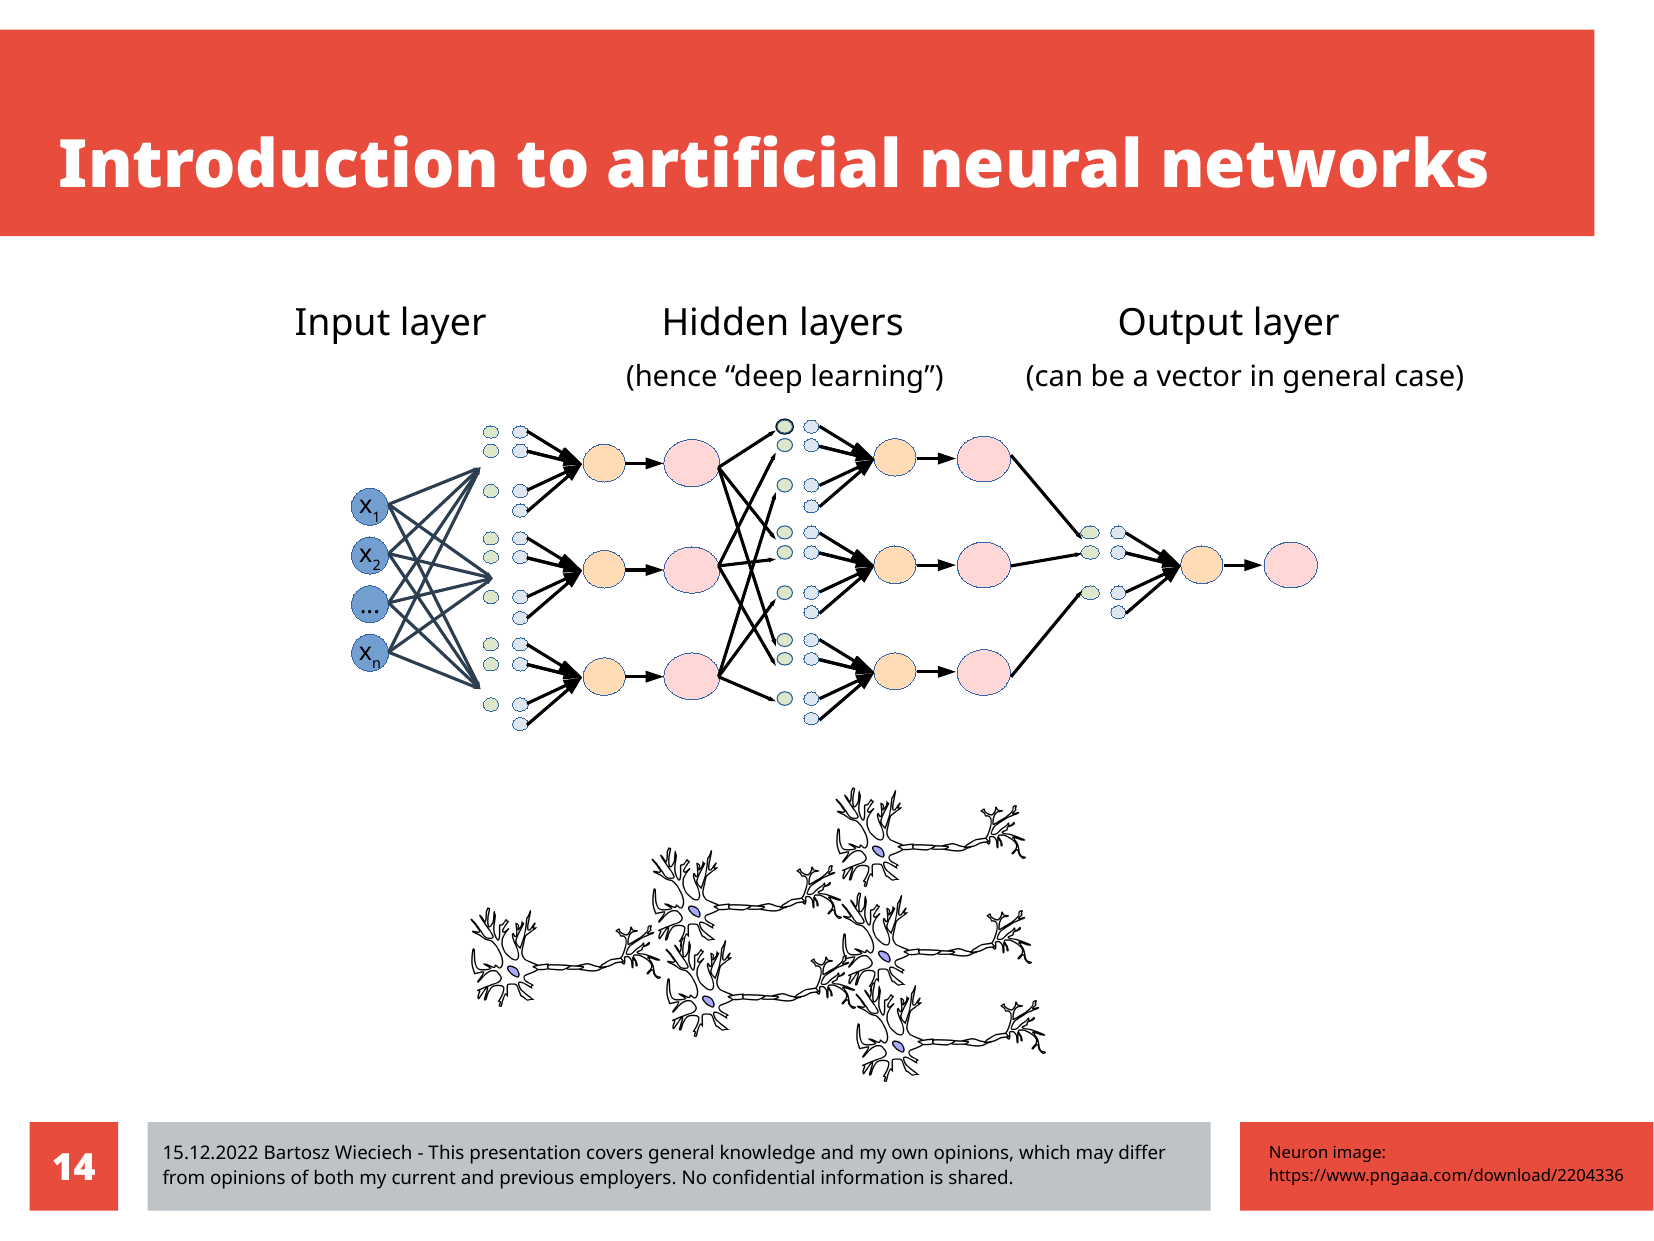

# Introduction to artificial neural networks
 Input layer Hidden layers Output layer
 (hence “deep learning”) (can be a vector in general case)
x1
x2
...
xn
14
Neuron image:
https://www.pngaaa.com/download/2204336